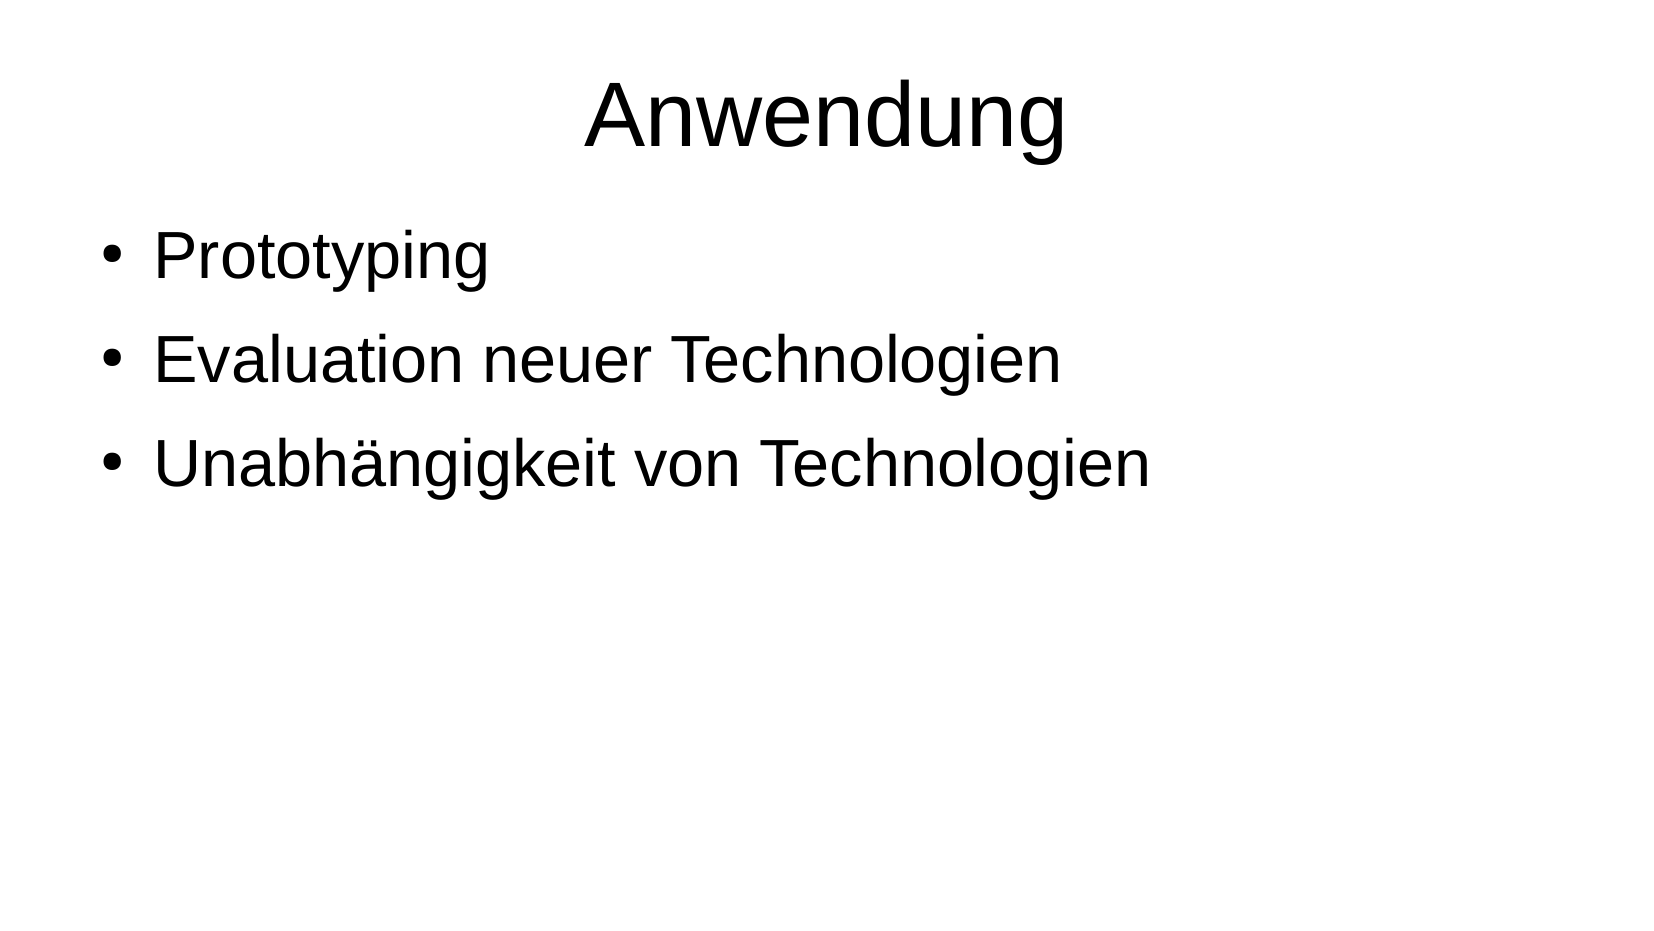

# Anwendung
Prototyping
Evaluation neuer Technologien
Unabhängigkeit von Technologien